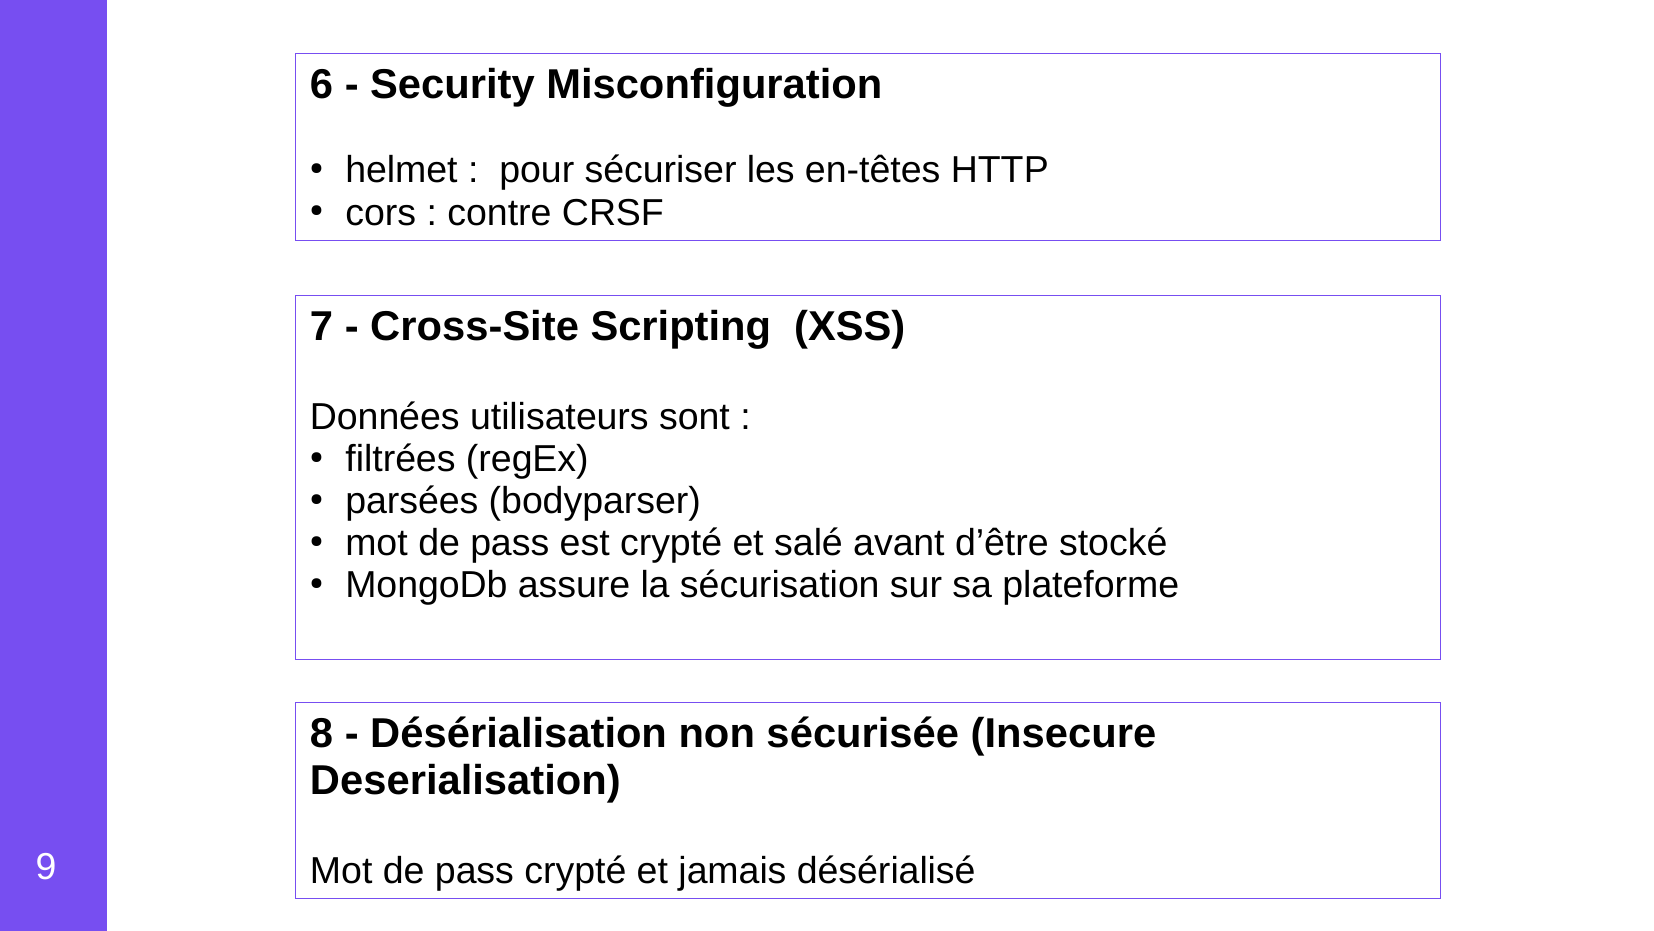

6 - Security Misconfiguration
helmet : pour sécuriser les en-têtes HTTP
cors : contre CRSF
7 - Cross-Site Scripting  (XSS)
Données utilisateurs sont :
filtrées (regEx)
parsées (bodyparser)
mot de pass est crypté et salé avant d’être stocké
MongoDb assure la sécurisation sur sa plateforme
8 - Désérialisation non sécurisée (Insecure Deserialisation)
Mot de pass crypté et jamais désérialisé